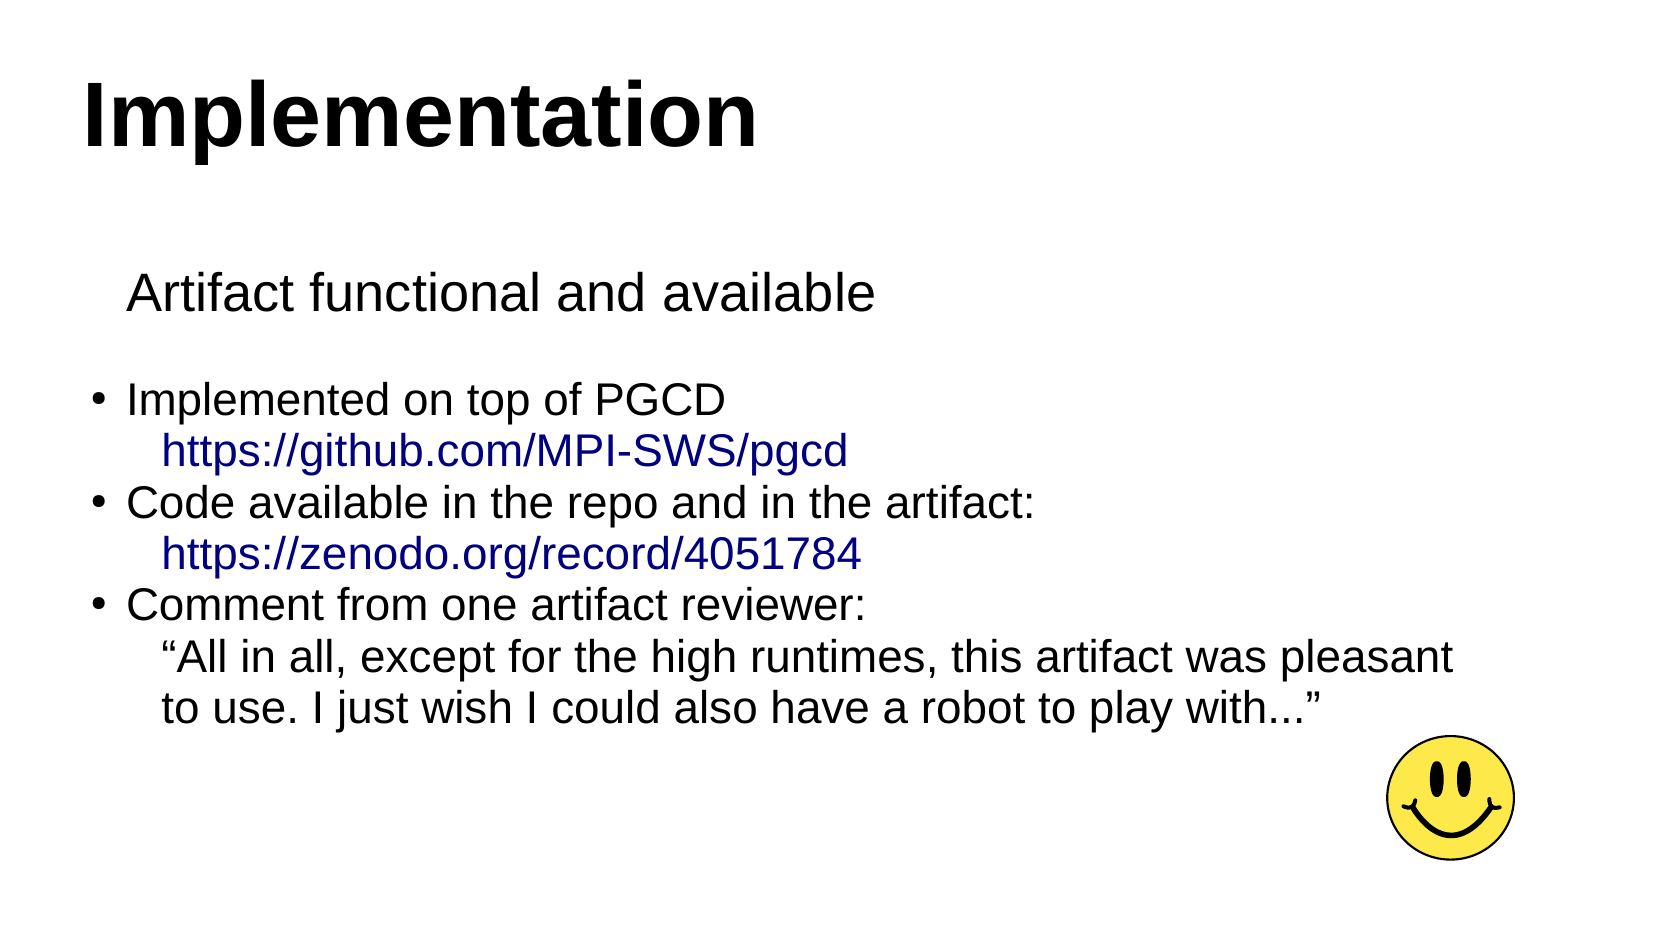

# Implementation
Artifact functional and available
Implemented on top of PGCD
https://github.com/MPI-SWS/pgcd
Code available in the repo and in the artifact:
https://zenodo.org/record/4051784
Comment from one artifact reviewer:
“All in all, except for the high runtimes, this artifact was pleasant to use. I just wish I could also have a robot to play with...”